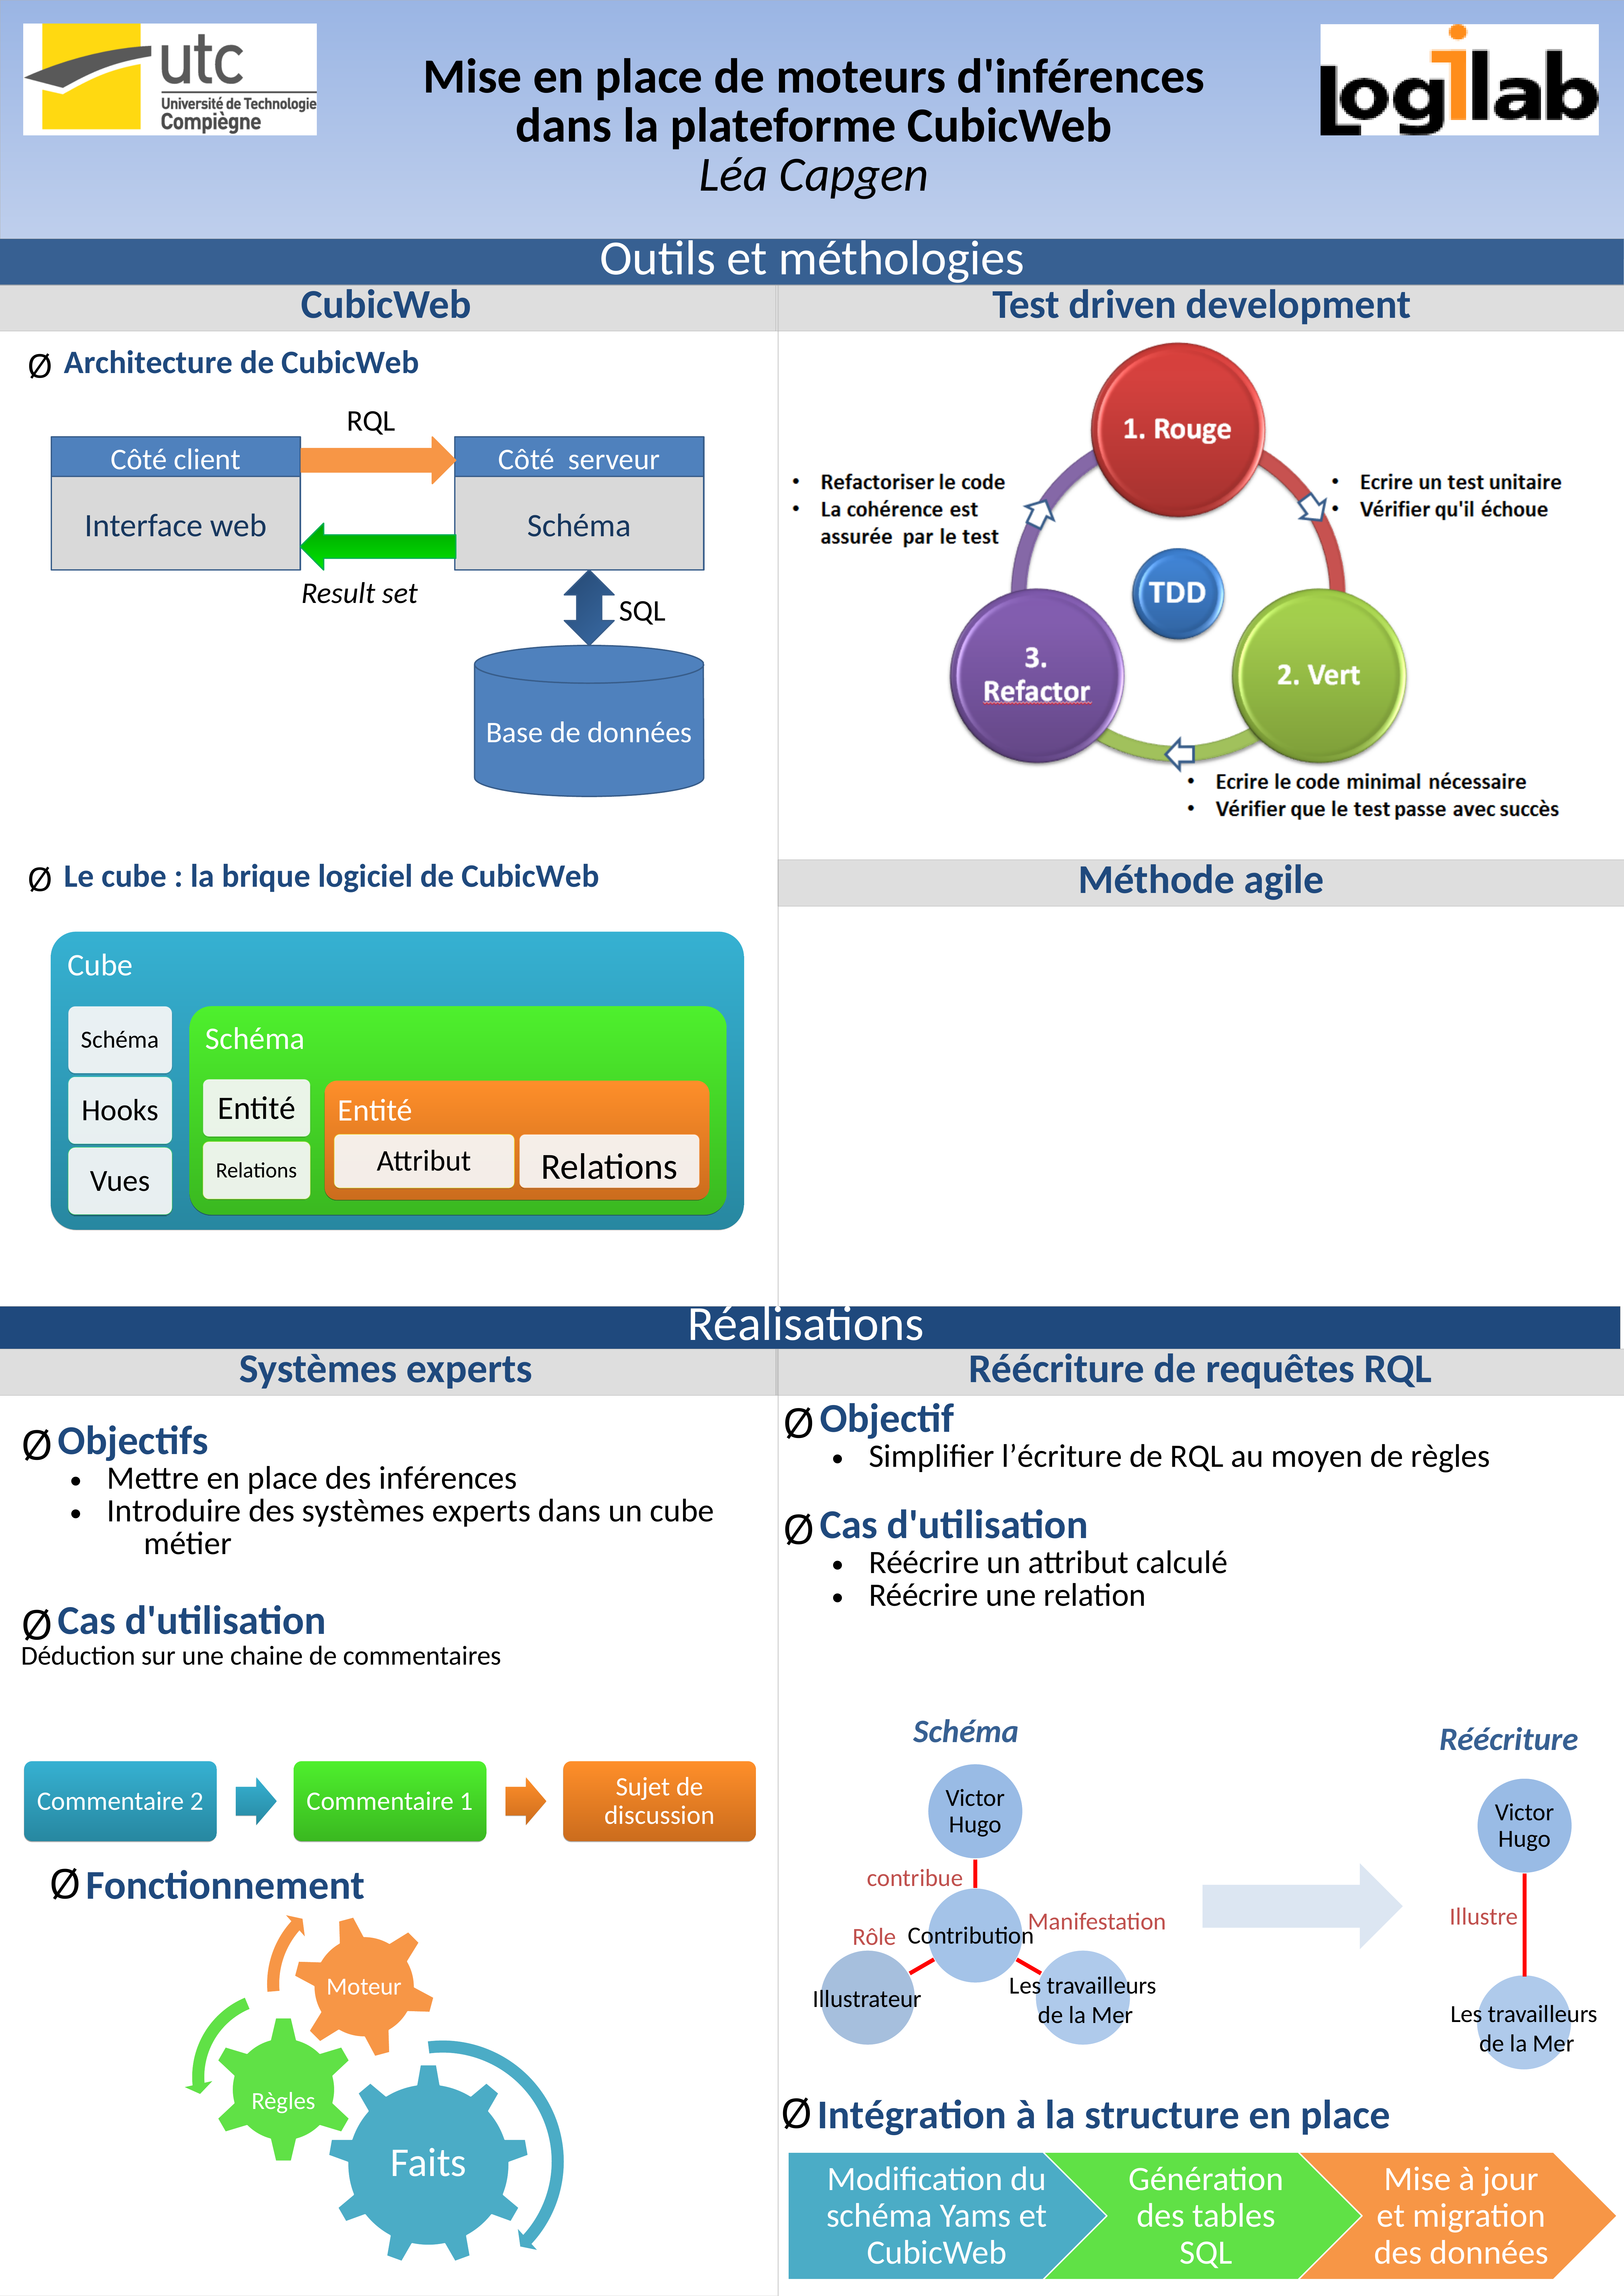

Mise en place de moteurs d'inférences
dans la plateforme CubicWeb
Léa Capgen
Outils et méthologies
CubicWeb
Test driven development
Architecture de CubicWeb
RQL
Côté client
Interface web
Côté serveur
Schéma
Result set
SQL
Base de données
Le cube : la brique logiciel de CubicWeb
Méthode agile
Cube
Schéma
Schéma
Hooks
Entité
Entité
Attribut
Relations
Relations
Vues
Réalisations
Systèmes experts
Réécriture de requêtes RQL
Objectif
Simplifier l’écriture de RQL au moyen de règles
Cas d'utilisation
Réécrire un attribut calculé
Réécrire une relation
Objectifs
Mettre en place des inférences
Introduire des systèmes experts dans un cube métier
Cas d'utilisation
Déduction sur une chaine de commentaires
Schéma
Réécriture
Commentaire 2
Commentaire 1
Sujet de discussion
Victor Hugo
contribue
Manifestation
Contribution
Rôle
Les travailleurs
 de la Mer
Illustrateur
Victor Hugo
Fonctionnement
Moteur
 Règles
Faits
Illustre
Les travailleurs
 de la Mer
Intégration à la structure en place
Modification du schéma Yams et CubicWeb
Génération des tables SQL
Mise à jour et migration des données